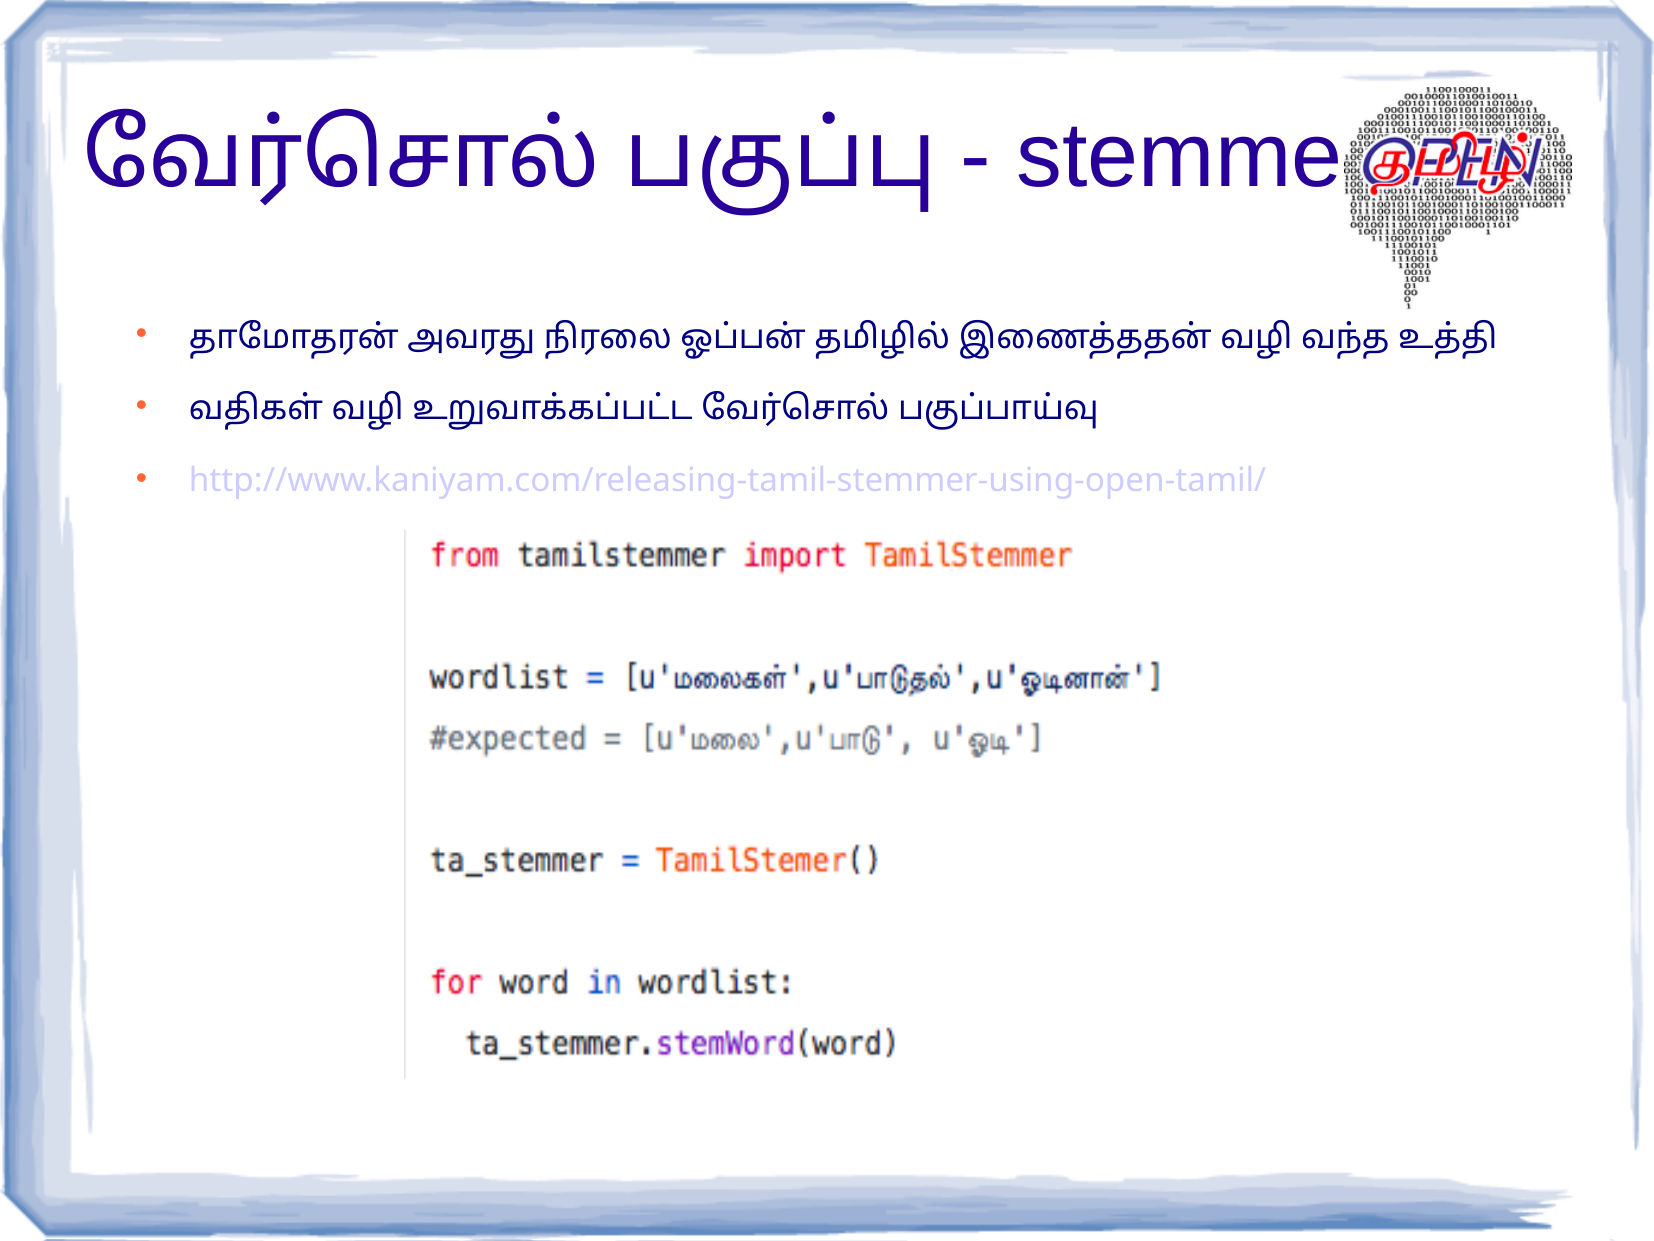

# வேர்சொல் பகுப்பு - stemmer
தாமோதரன் அவரது நிரலை ஓப்பன் தமிழில் இணைத்ததன் வழி வந்த உத்தி
வதிகள் வழி உறுவாக்கப்பட்ட வேர்சொல் பகுப்பாய்வு
http://www.kaniyam.com/releasing-tamil-stemmer-using-open-tamil/